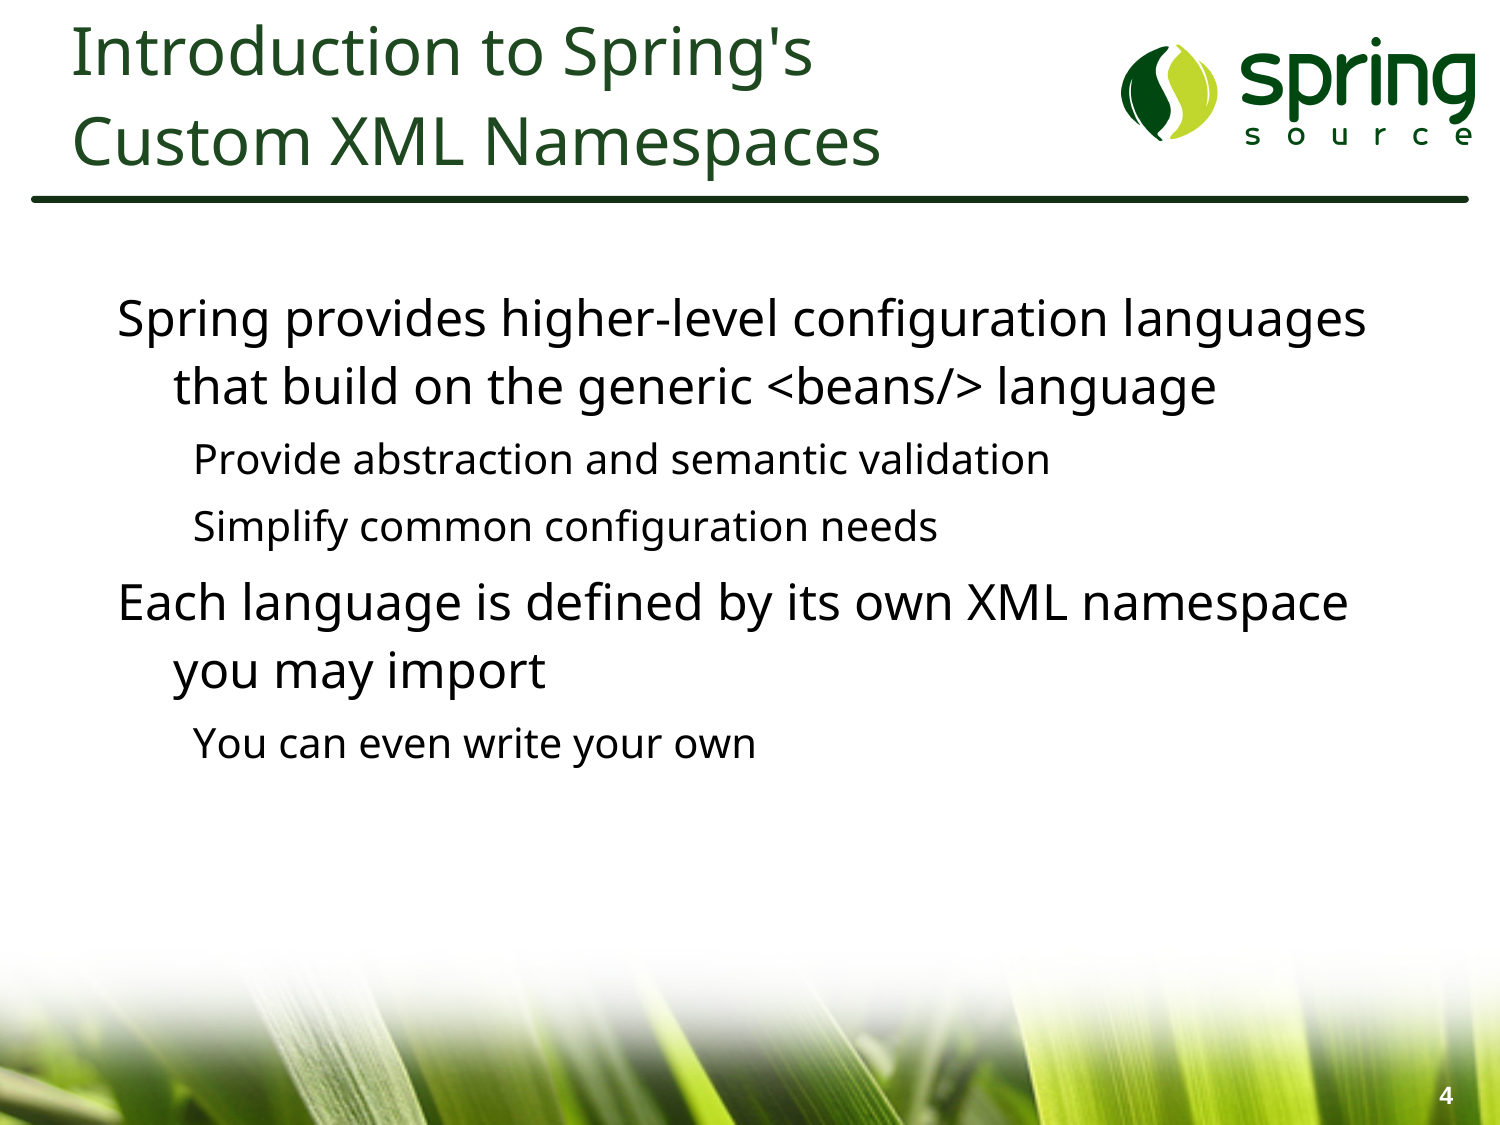

# Introduction to Spring's Custom XML Namespaces
Spring provides higher-level configuration languages that build on the generic <beans/> language
Provide abstraction and semantic validation
Simplify common configuration needs
Each language is defined by its own XML namespace you may import
You can even write your own